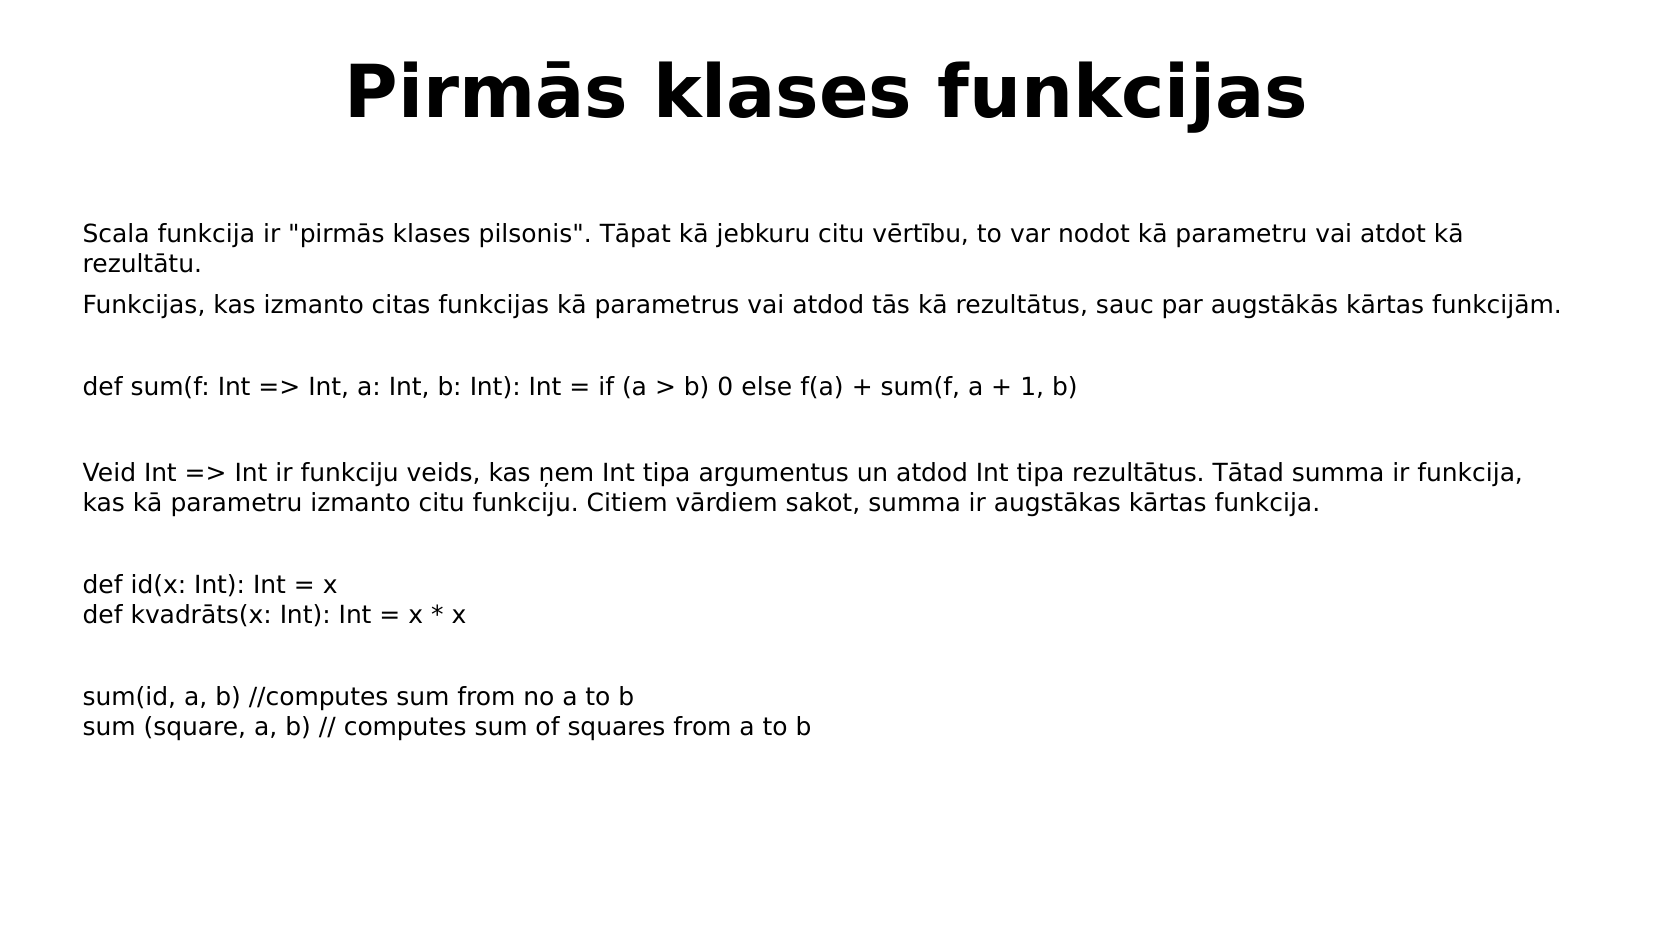

# Pirmās klases funkcijas
Scala funkcija ir "pirmās klases pilsonis". Tāpat kā jebkuru citu vērtību, to var nodot kā parametru vai atdot kā rezultātu.
Funkcijas, kas izmanto citas funkcijas kā parametrus vai atdod tās kā rezultātus, sauc par augstākās kārtas funkcijām.
def sum(f: Int => Int, a: Int, b: Int): Int = if (a > b) 0 else f(a) + sum(f, a + 1, b)
Veid Int => Int ir funkciju veids, kas ņem Int tipa argumentus un atdod Int tipa rezultātus. Tātad summa ir funkcija, kas kā parametru izmanto citu funkciju. Citiem vārdiem sakot, summa ir augstākas kārtas funkcija.
def id(x: Int): Int = x
def kvadrāts(x: Int): Int = x * x
sum(id, a, b) //computes sum from no a to b
sum (square, a, b) // computes sum of squares from a to b